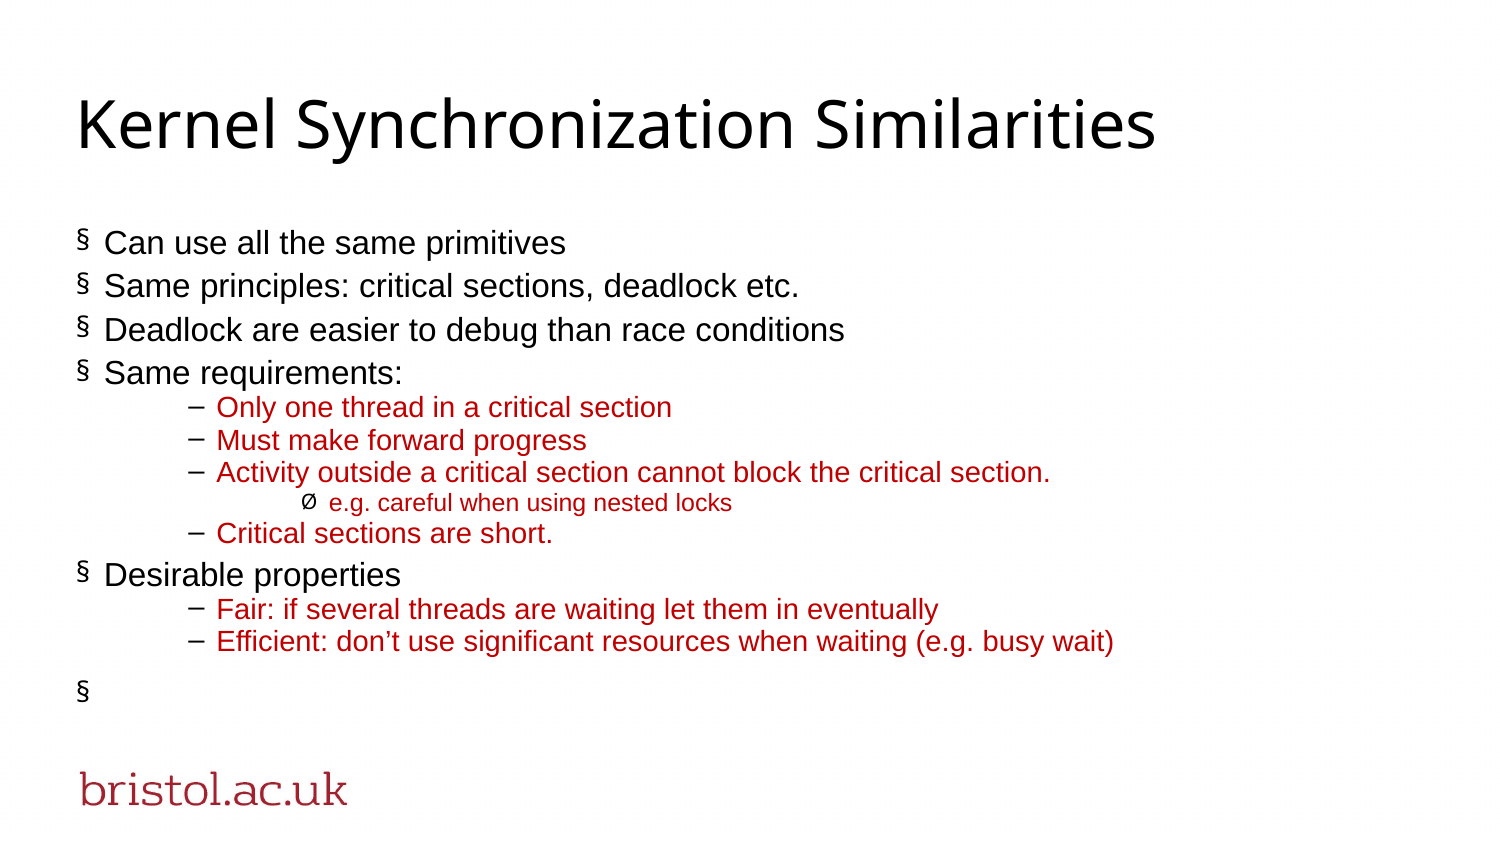

# Kernel Synchronization Similarities
Can use all the same primitives
Same principles: critical sections, deadlock etc.
Deadlock are easier to debug than race conditions
Same requirements:
Only one thread in a critical section
Must make forward progress
Activity outside a critical section cannot block the critical section.
e.g. careful when using nested locks
Critical sections are short.
Desirable properties
Fair: if several threads are waiting let them in eventually
Efficient: don’t use significant resources when waiting (e.g. busy wait)